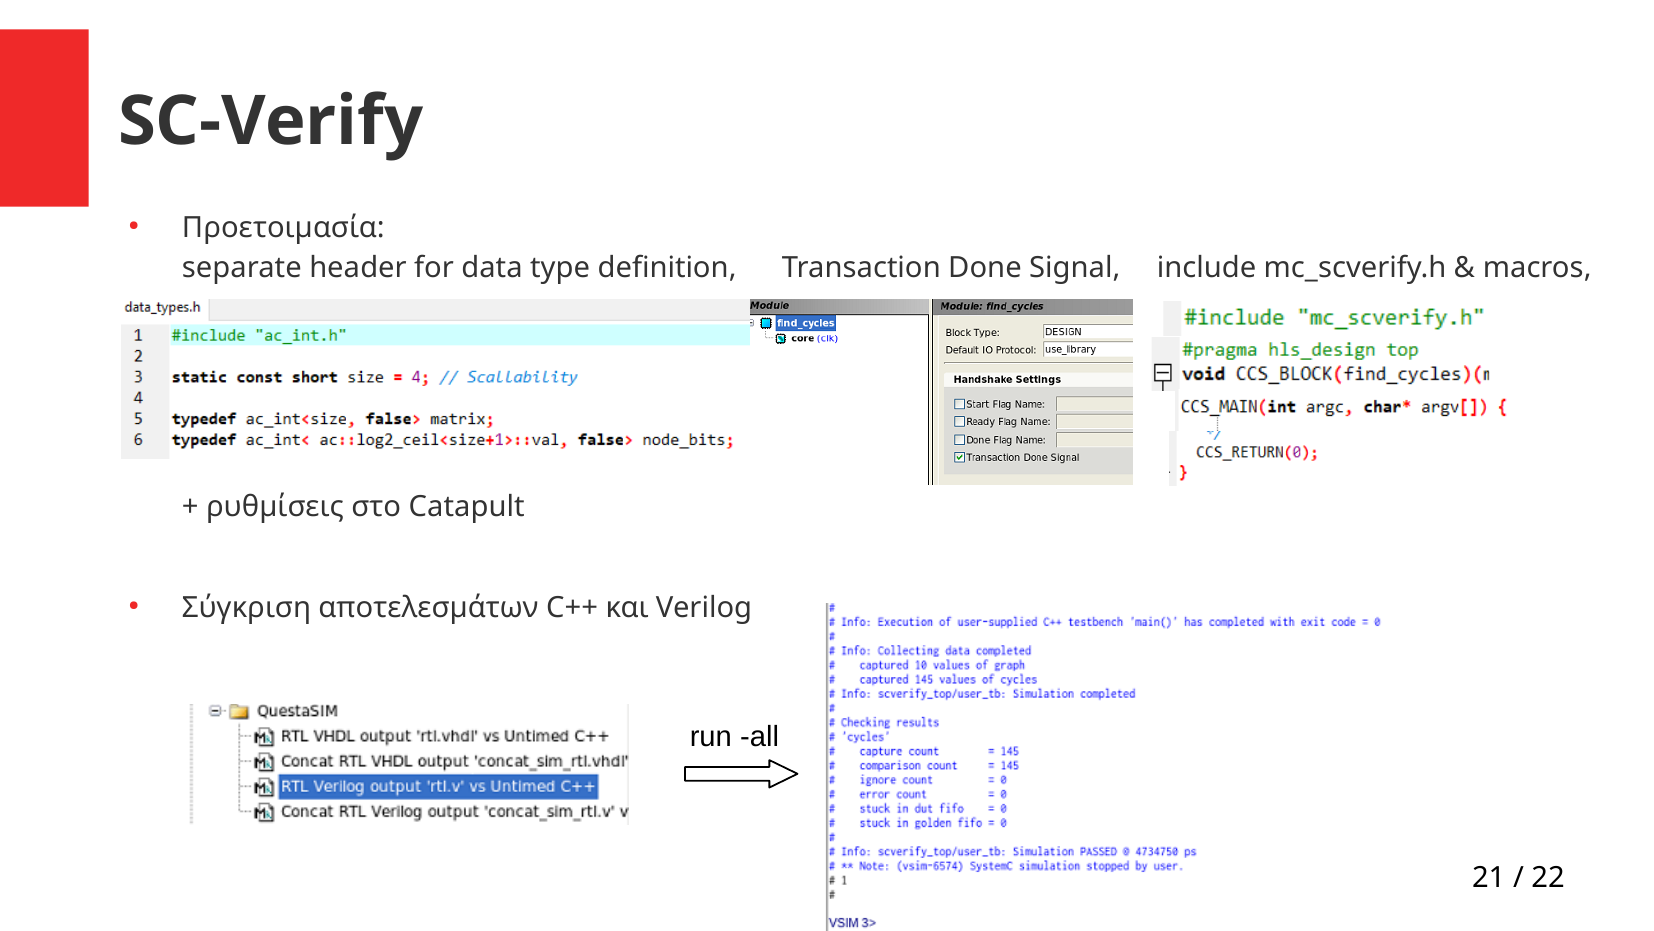

SC-Verify
# Προετοιμασία: separate header for data type definition, 	Transaction Done Signal,	include mc_scverify.h & macros, + ρυθμίσεις στο Catapult
Σύγκριση αποτελεσμάτων C++ και Verilog
run -all
21